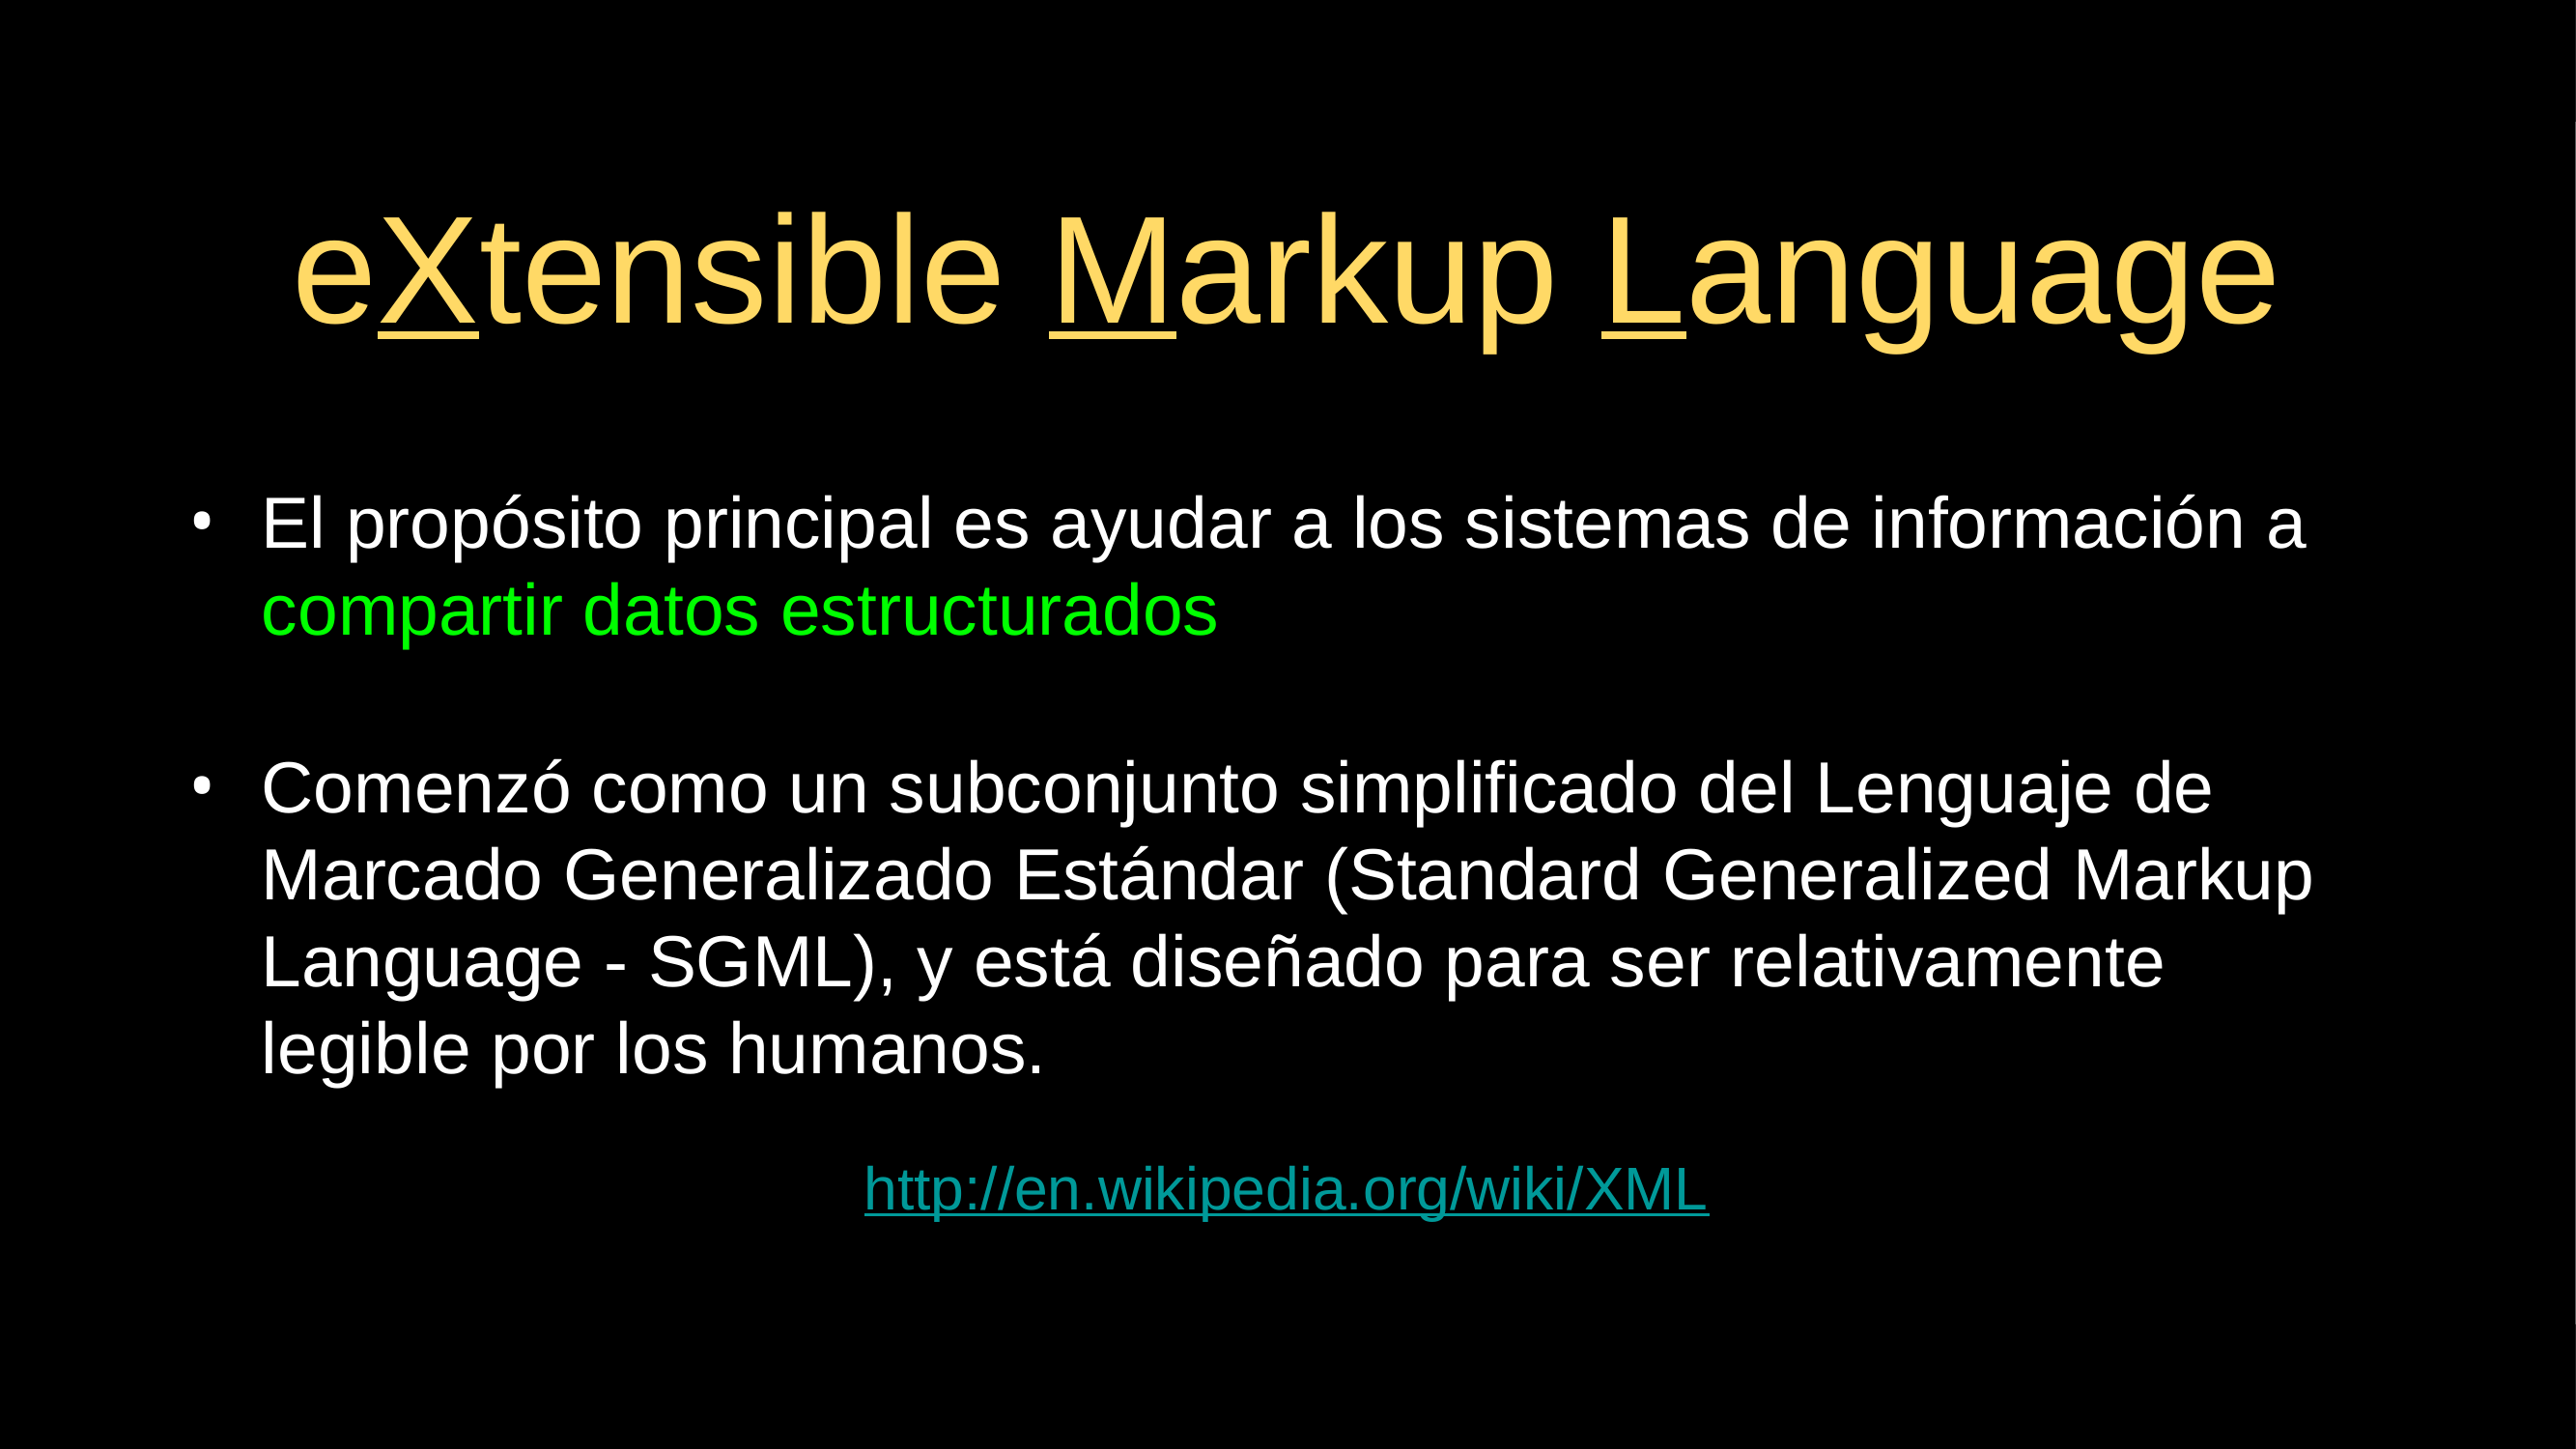

# eXtensible Markup Language
El propósito principal es ayudar a los sistemas de información a compartir datos estructurados
Comenzó como un subconjunto simplificado del Lenguaje de Marcado Generalizado Estándar (Standard Generalized Markup Language - SGML), y está diseñado para ser relativamente legible por los humanos.
http://en.wikipedia.org/wiki/XML